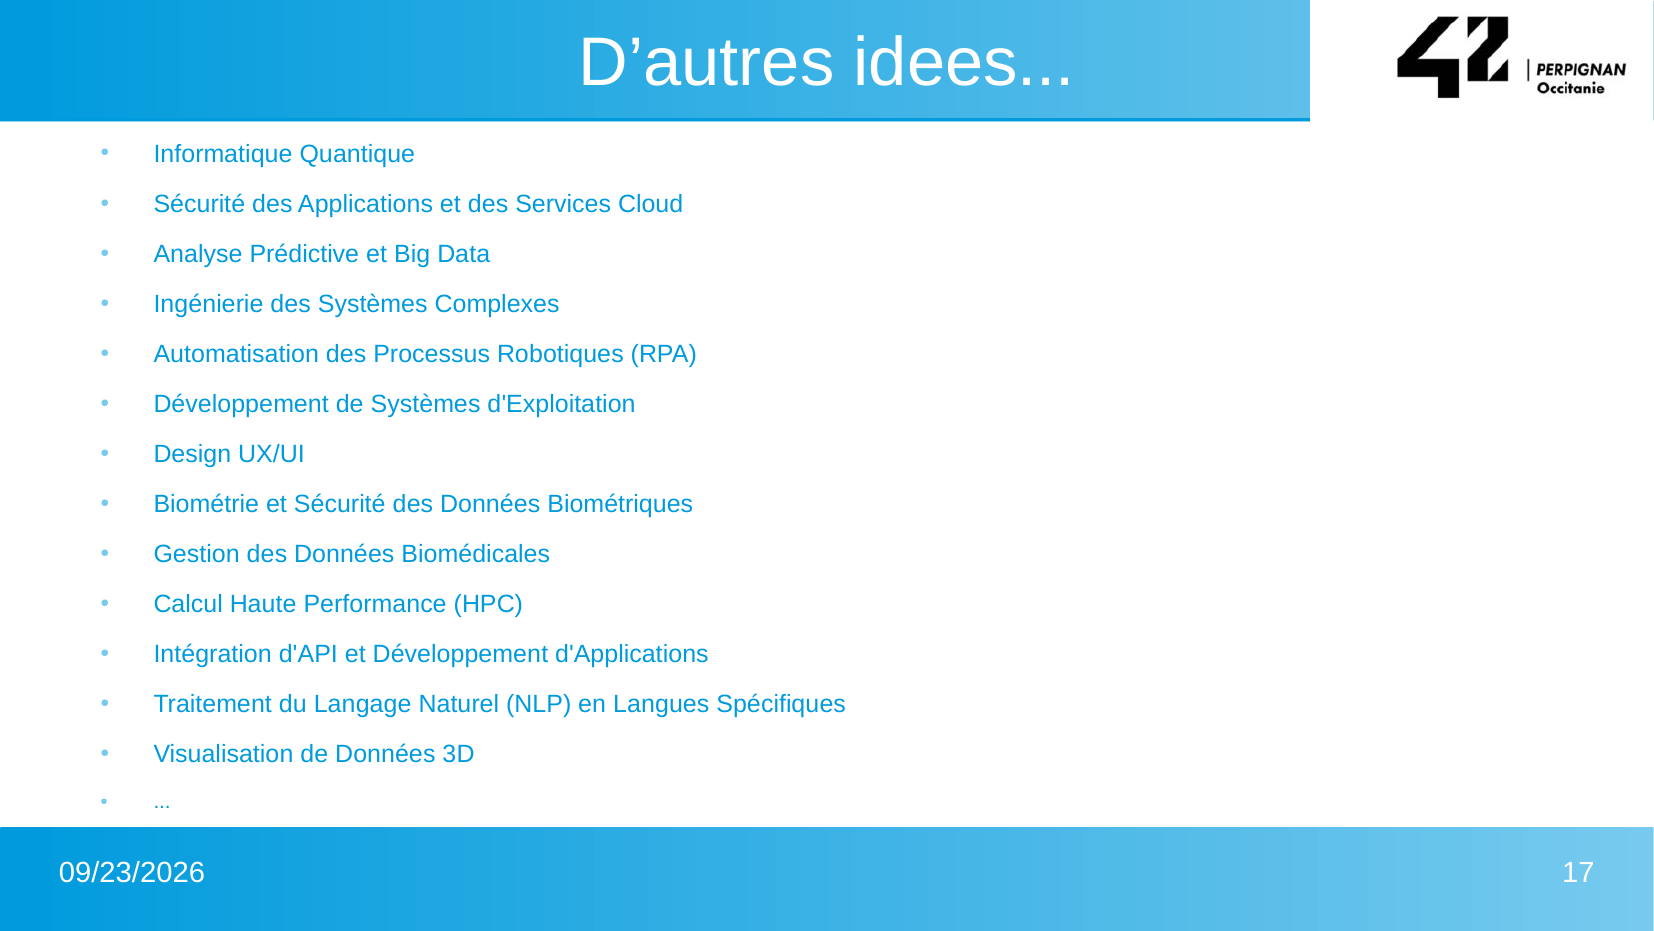

D’autres idees...
# Informatique Quantique
Sécurité des Applications et des Services Cloud
Analyse Prédictive et Big Data
Ingénierie des Systèmes Complexes
Automatisation des Processus Robotiques (RPA)
Développement de Systèmes d'Exploitation
Design UX/UI
Biométrie et Sécurité des Données Biométriques
Gestion des Données Biomédicales
Calcul Haute Performance (HPC)
Intégration d'API et Développement d'Applications
Traitement du Langage Naturel (NLP) en Langues Spécifiques
Visualisation de Données 3D
...
17